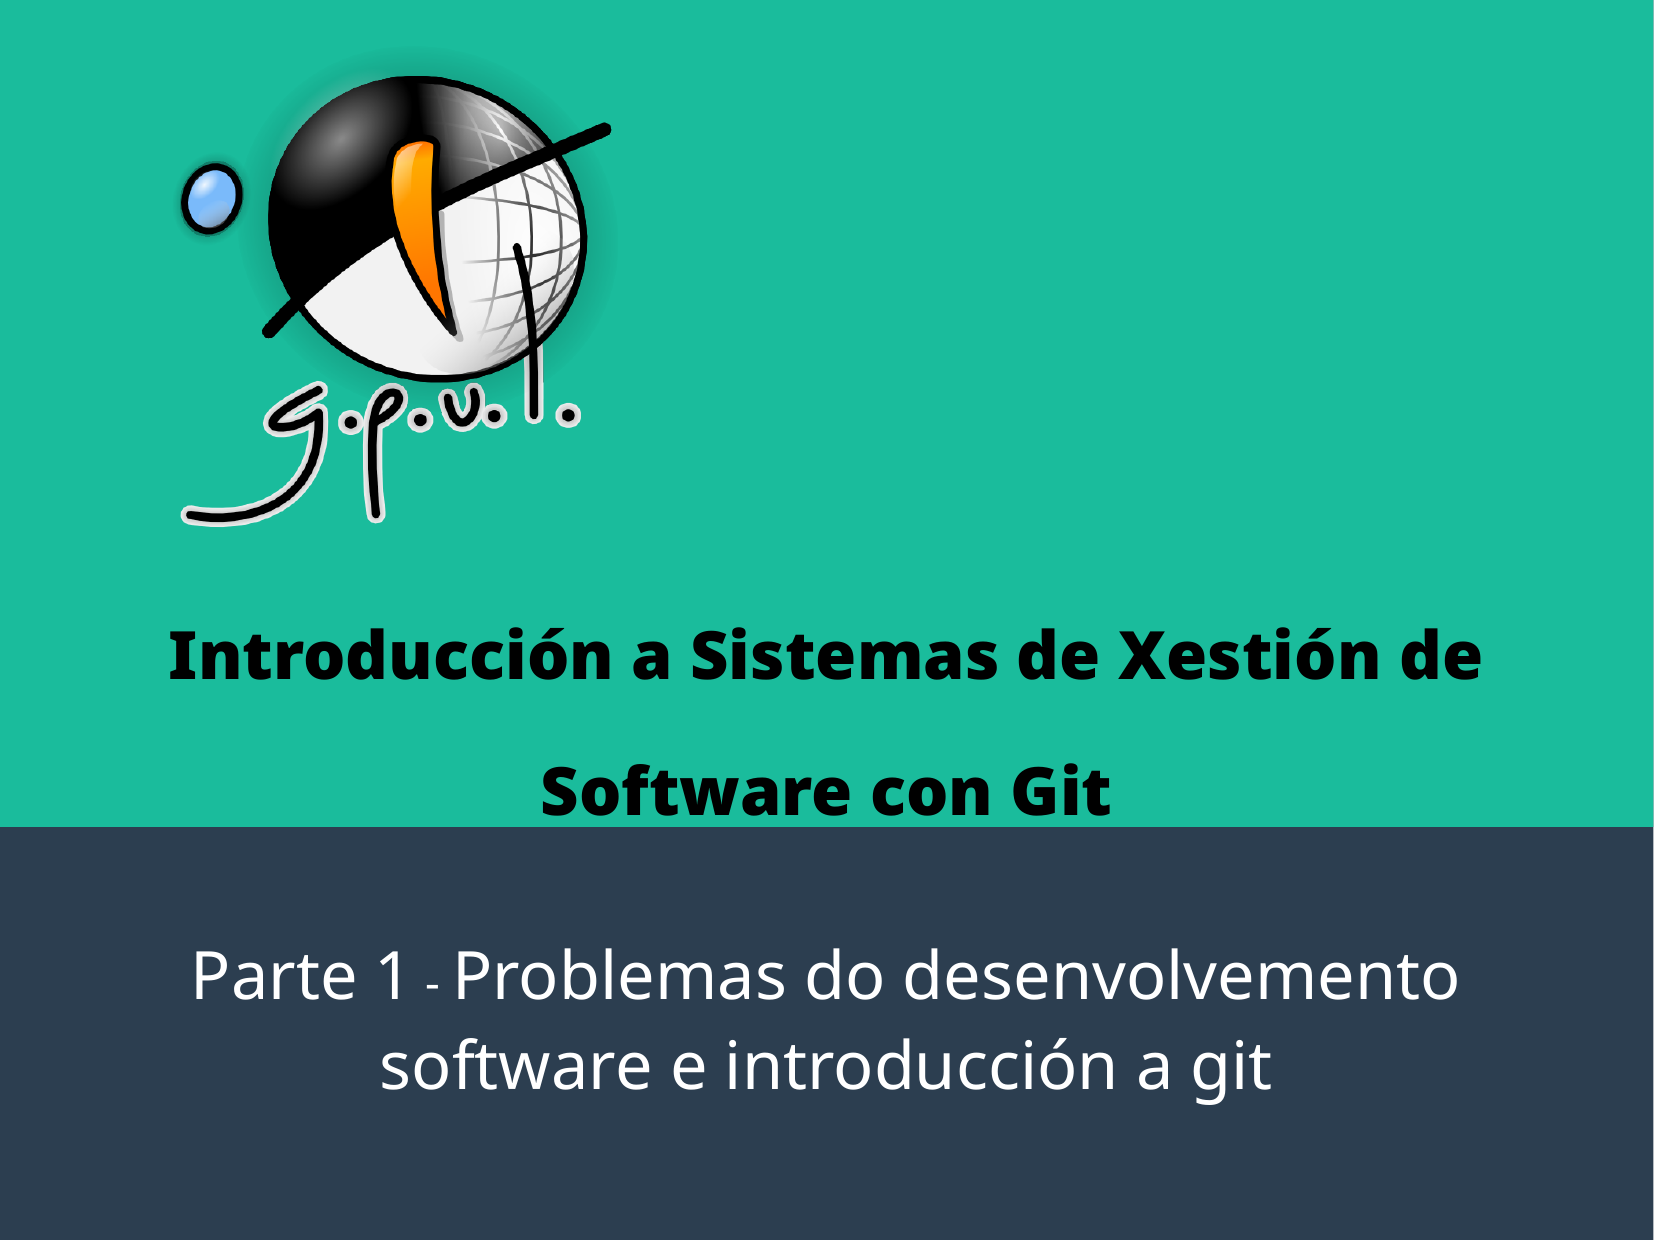

# Introducción a Sistemas de Xestión de Software con Git
Parte 1 - Problemas do desenvolvemento software e introducción a git